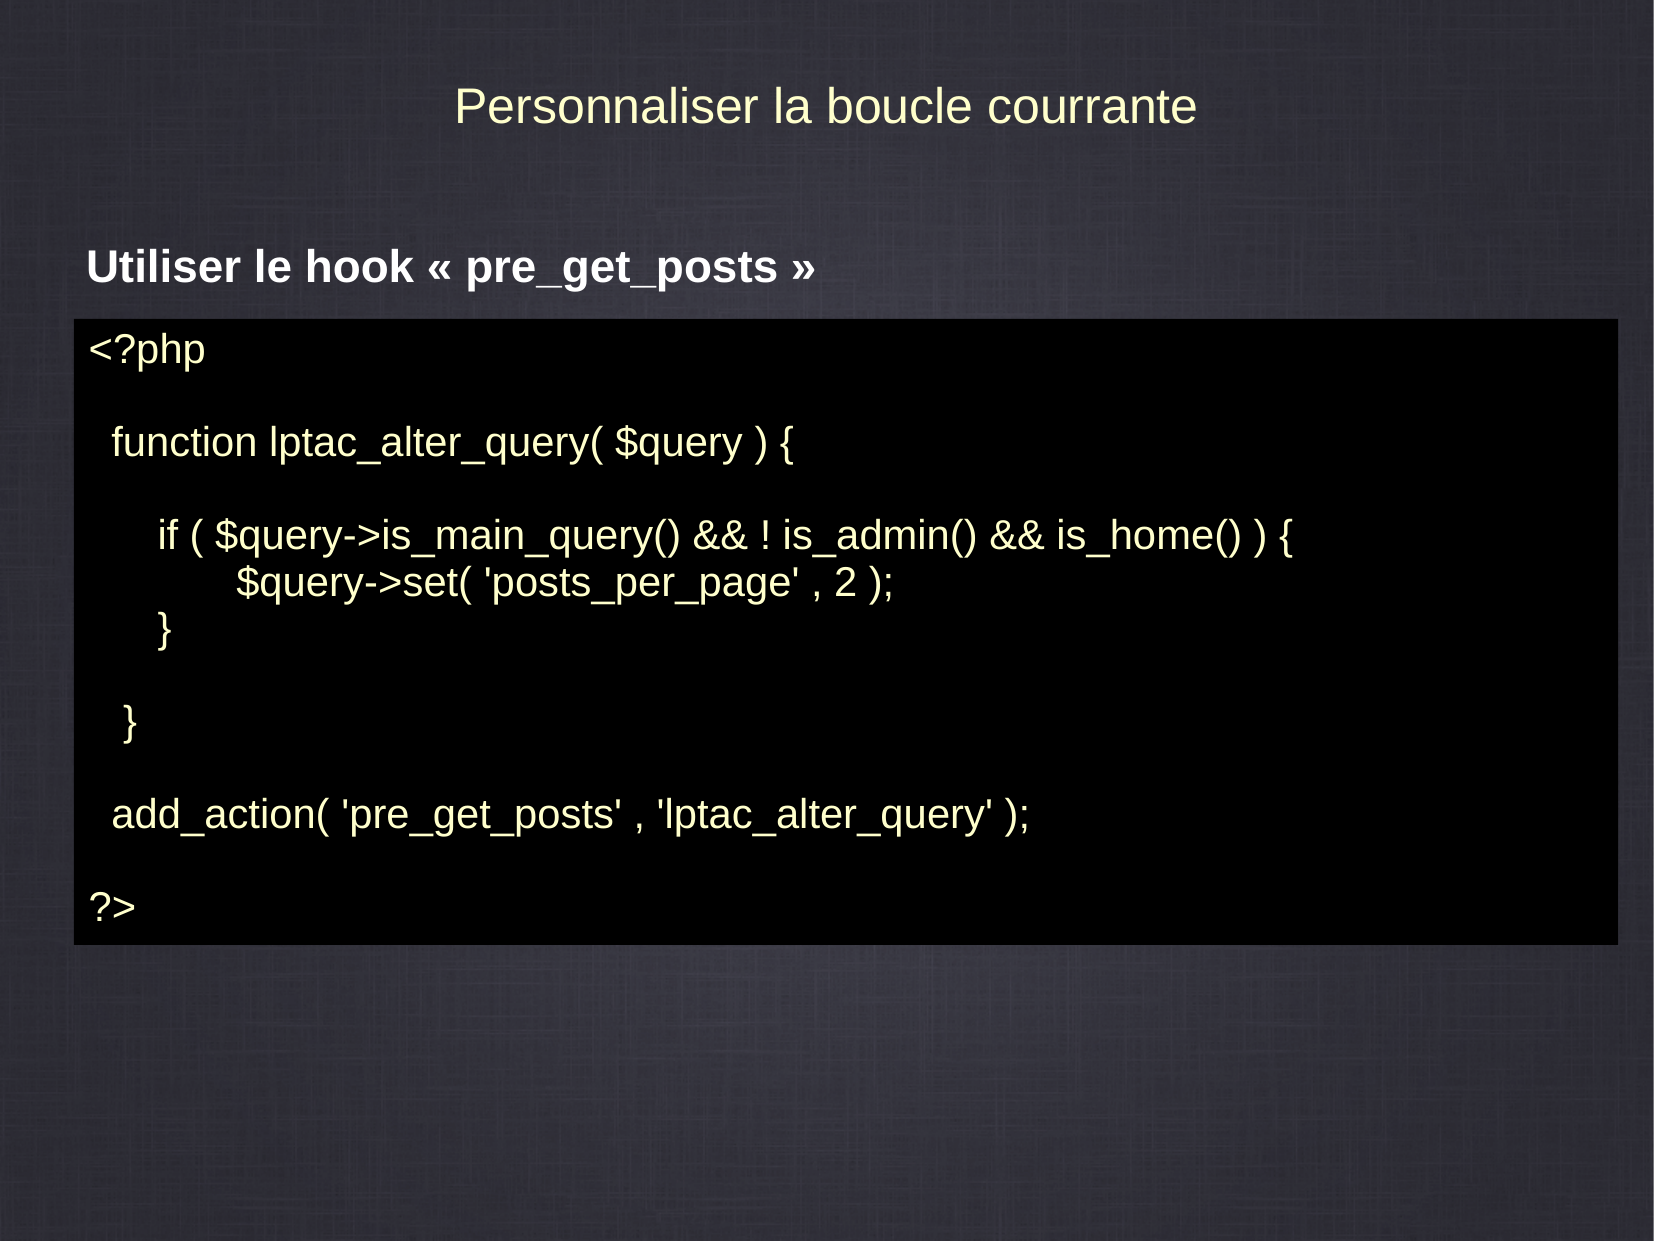

Personnaliser la boucle courrante
Utiliser le hook « pre_get_posts »
<?php
 function lptac_alter_query( $query ) {
 if ( $query->is_main_query() && ! is_admin() && is_home() ) {
 	$query->set( 'posts_per_page' , 2 );
 }
 }
 add_action( 'pre_get_posts' , 'lptac_alter_query' );
?>